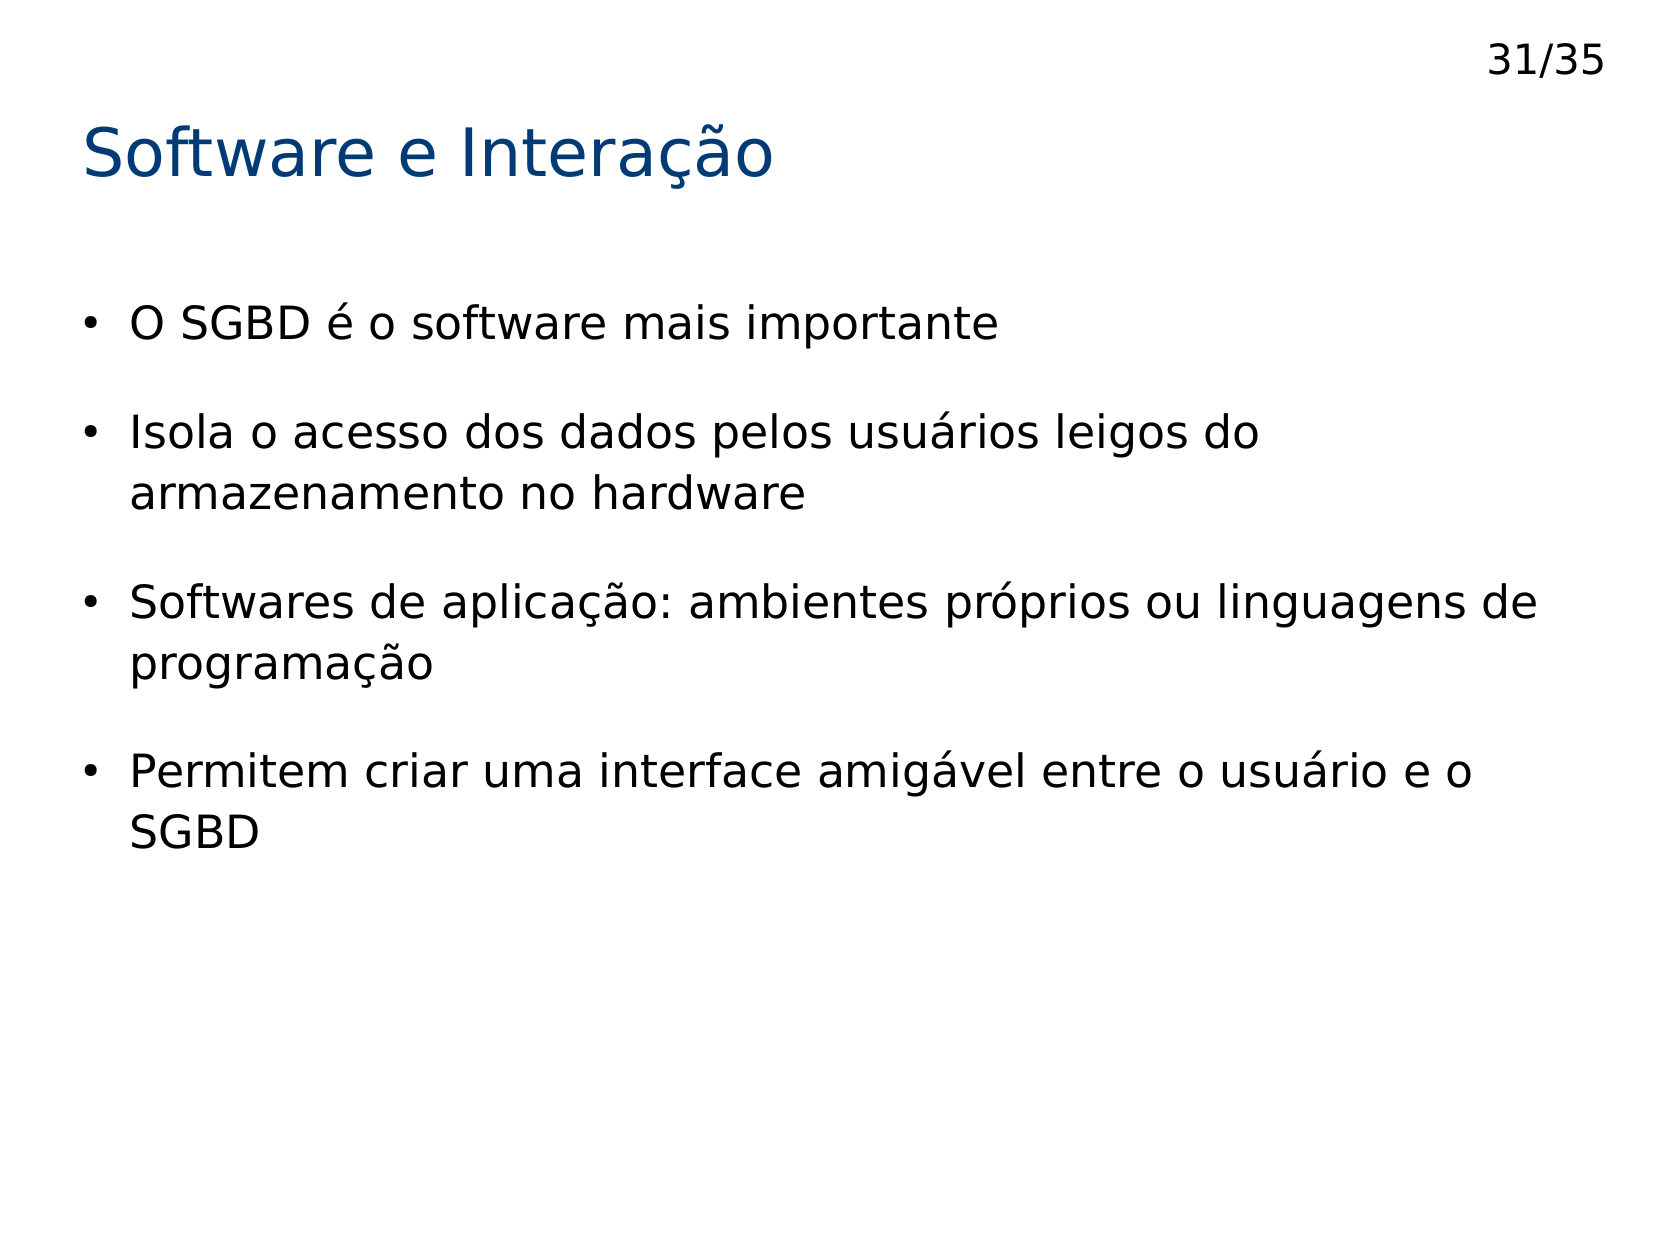

31
# Software e Interação
O SGBD é o software mais importante
Isola o acesso dos dados pelos usuários leigos do armazenamento no hardware
Softwares de aplicação: ambientes próprios ou linguagens de programação
Permitem criar uma interface amigável entre o usuário e o SGBD